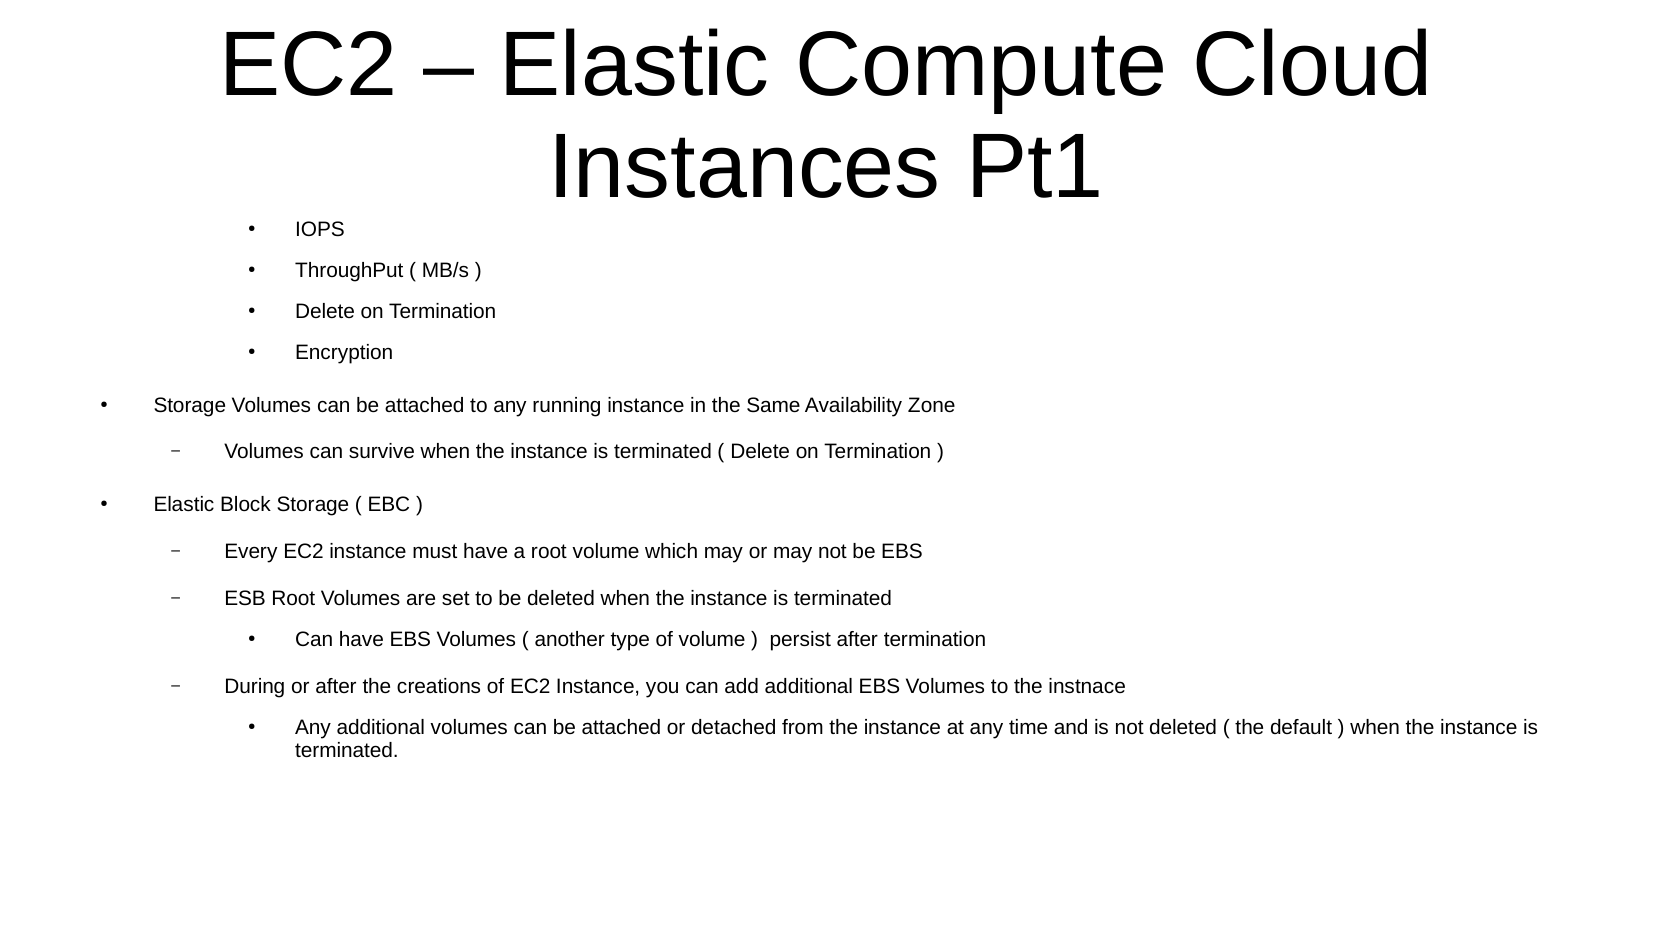

# EC2 – Elastic Compute Cloud Instances Pt1
IOPS
ThroughPut ( MB/s )
Delete on Termination
Encryption
Storage Volumes can be attached to any running instance in the Same Availability Zone
Volumes can survive when the instance is terminated ( Delete on Termination )
Elastic Block Storage ( EBC )
Every EC2 instance must have a root volume which may or may not be EBS
ESB Root Volumes are set to be deleted when the instance is terminated
Can have EBS Volumes ( another type of volume ) persist after termination
During or after the creations of EC2 Instance, you can add additional EBS Volumes to the instnace
Any additional volumes can be attached or detached from the instance at any time and is not deleted ( the default ) when the instance is terminated.